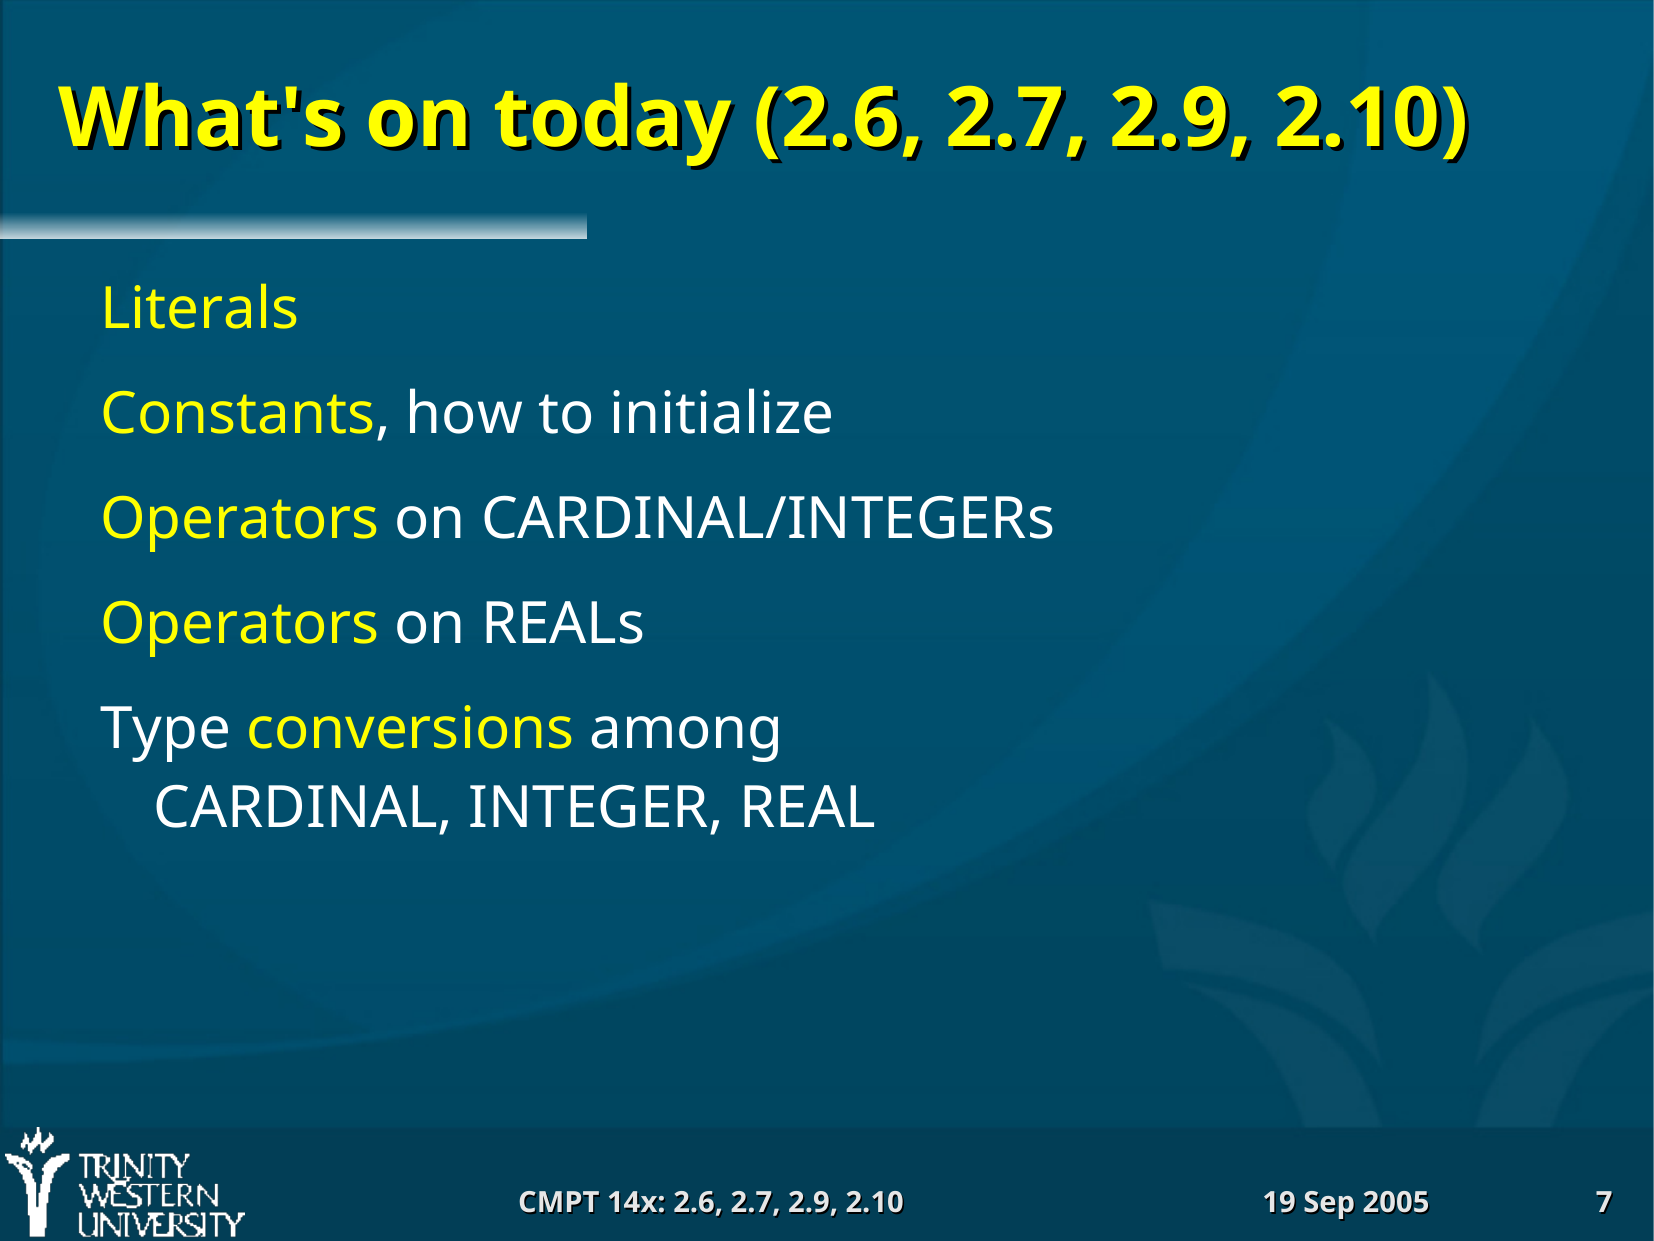

# What's on today (2.6, 2.7, 2.9, 2.10)
Literals
Constants, how to initialize
Operators on CARDINAL/INTEGERs
Operators on REALs
Type conversions among
CARDINAL, INTEGER, REAL
CMPT 14x: 2.6, 2.7, 2.9, 2.10
19 Sep 2005
7